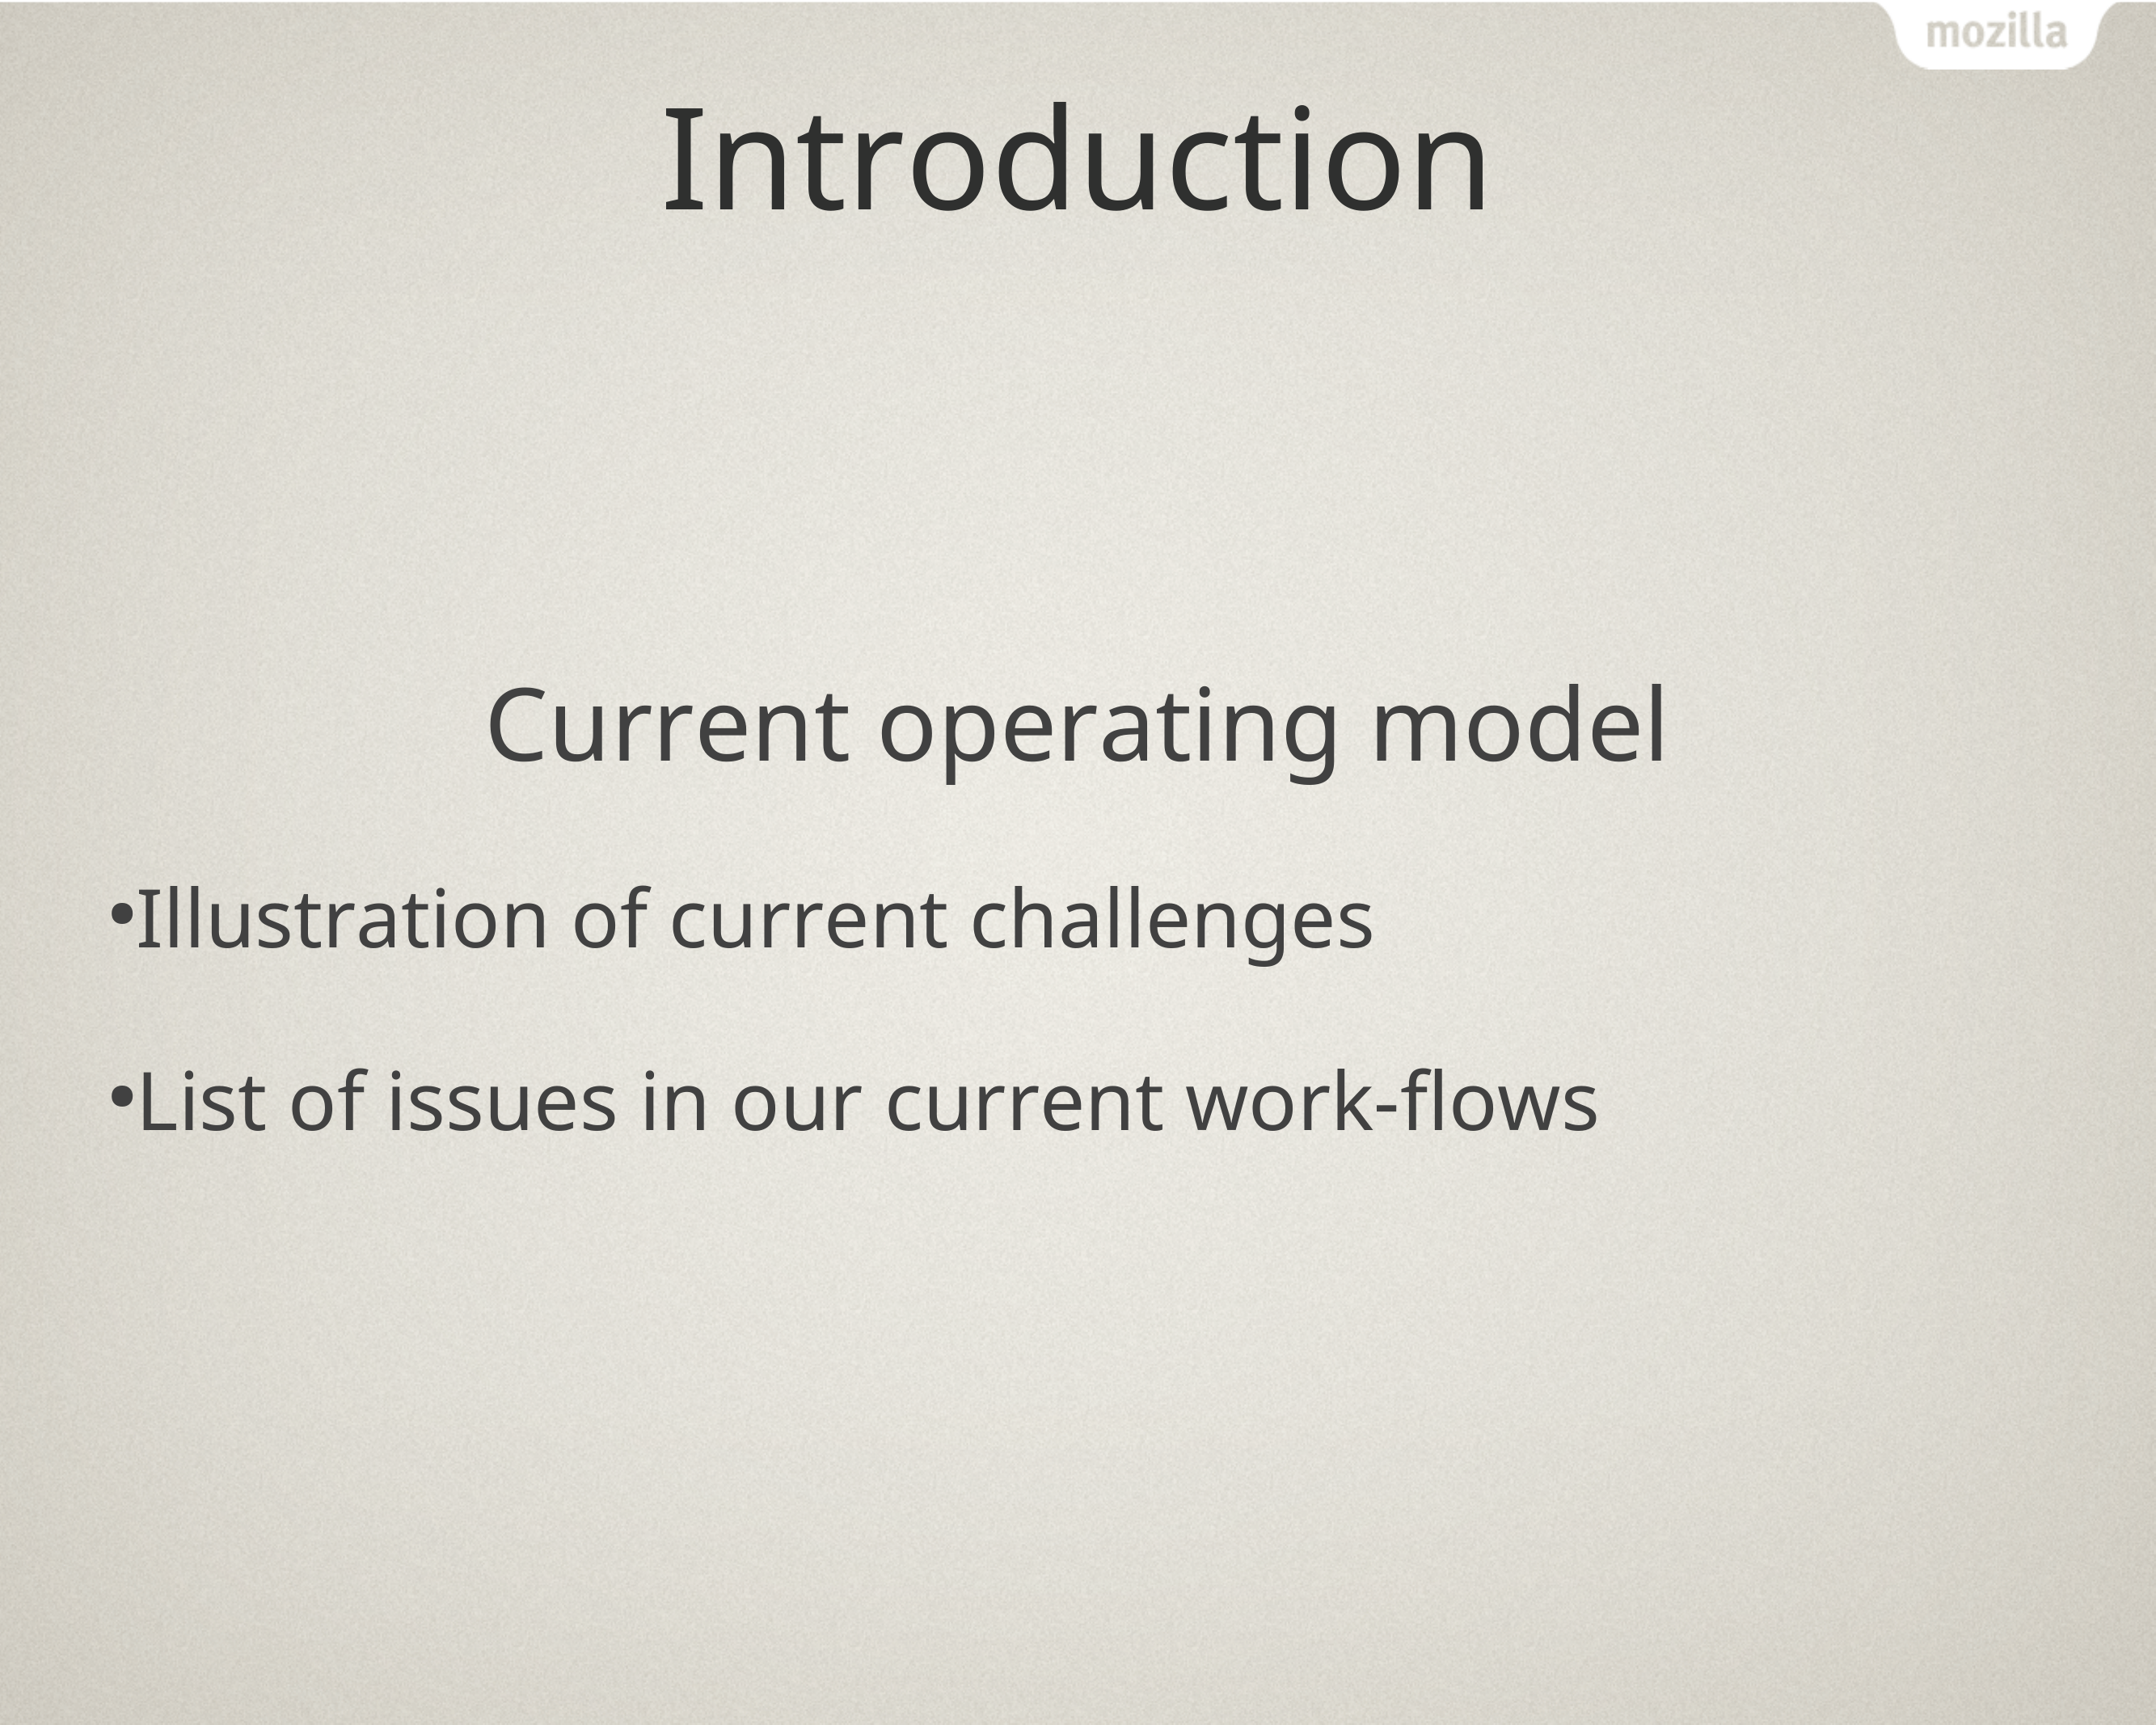

# Introduction
Current operating model
Illustration of current challenges
List of issues in our current work-flows